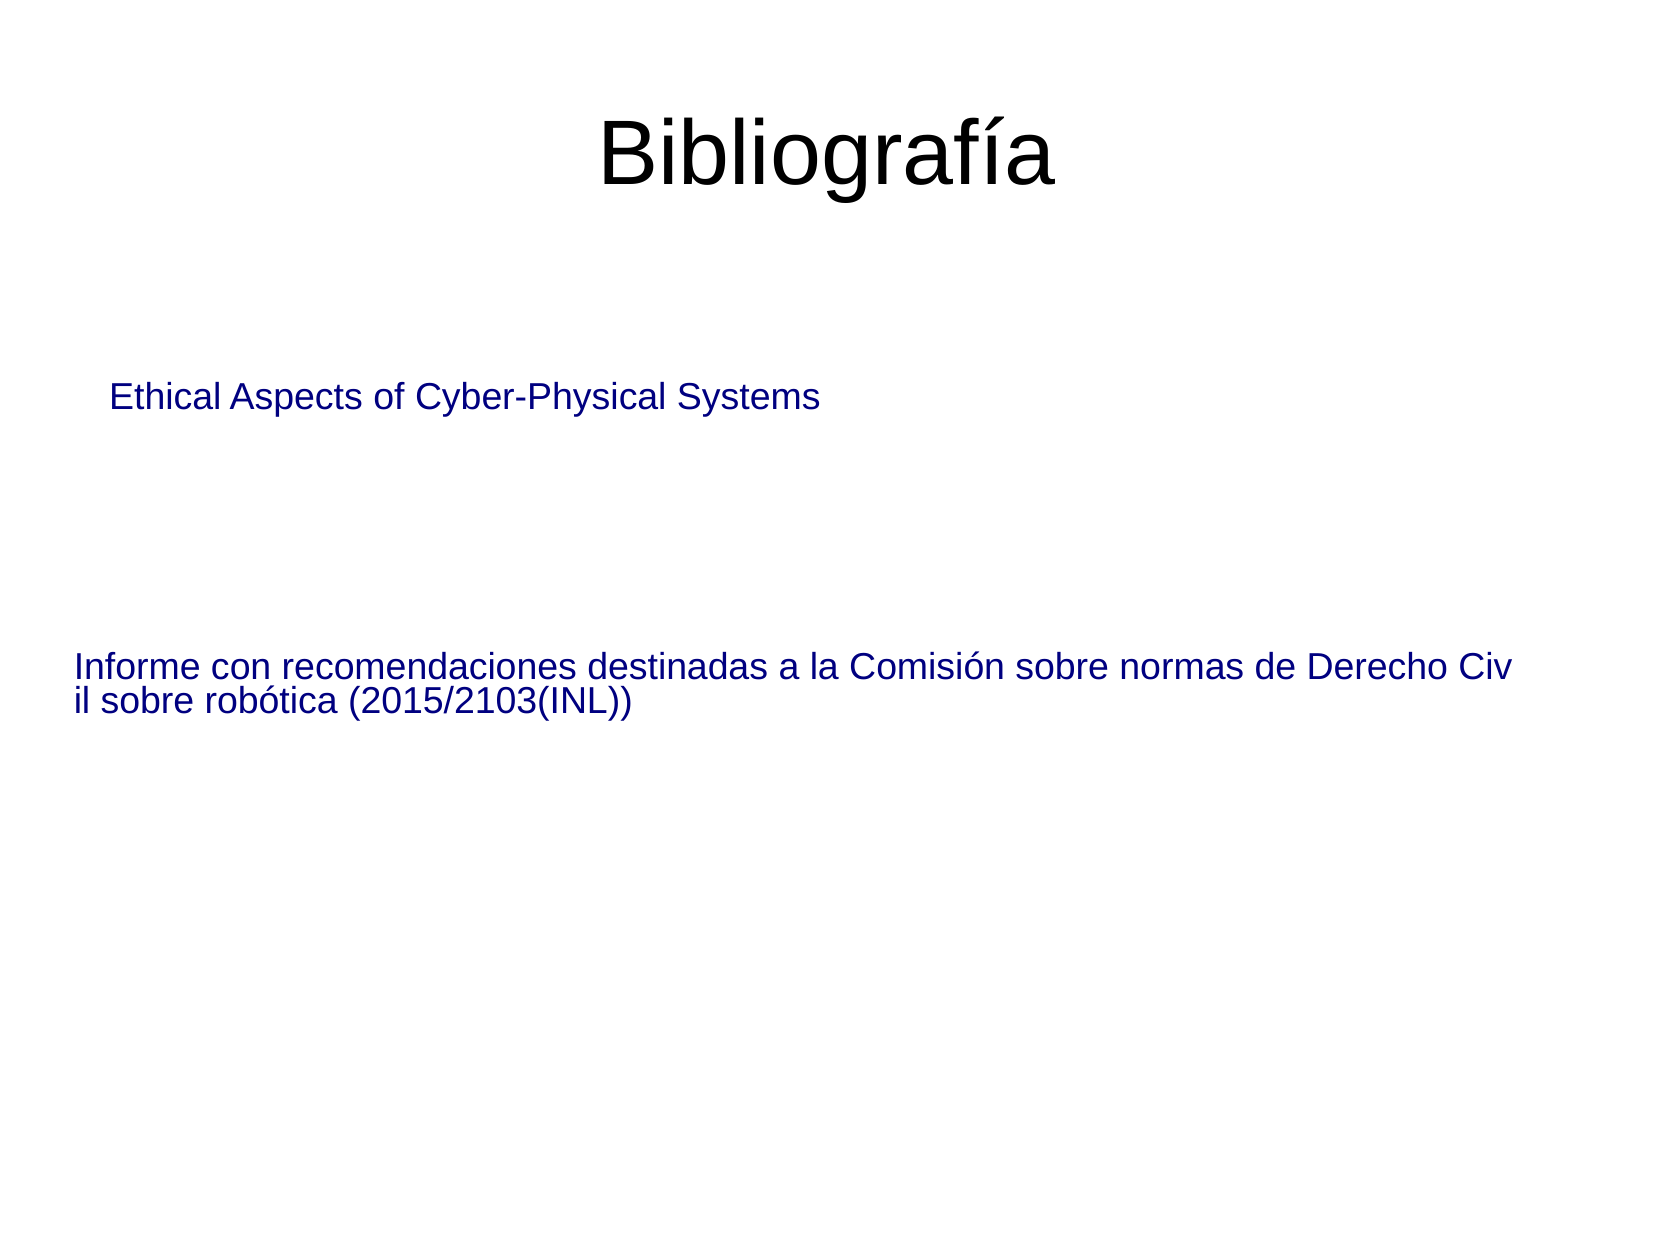

# Bibliografía
Ethical Aspects of Cyber-Physical Systems
Informe con recomendaciones destinadas a la Comisión sobre normas de Derecho Civil sobre robótica (2015/2103(INL))